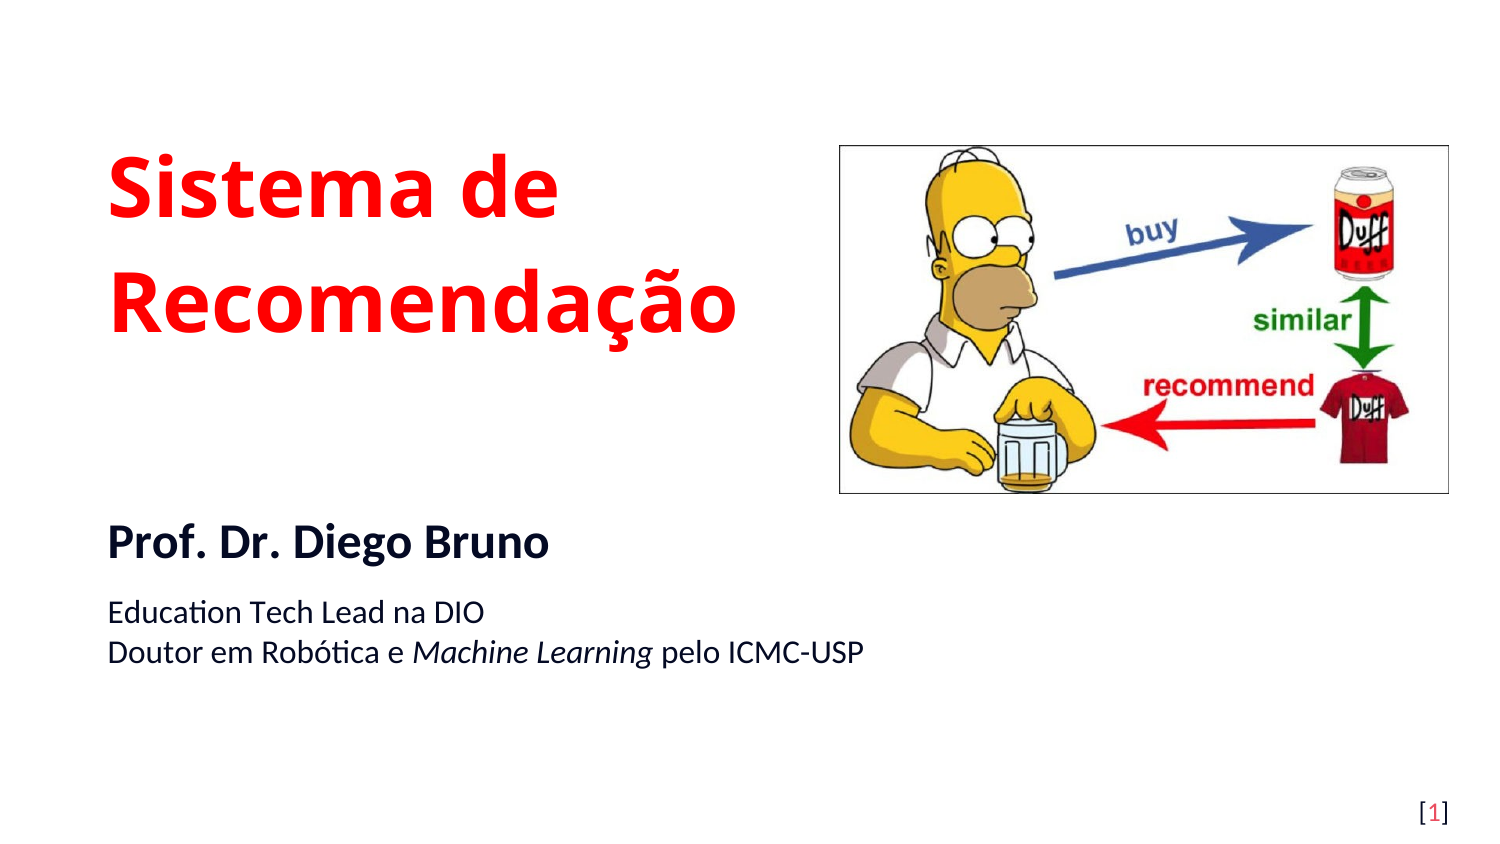

Sistema de
Recomendação
Prof. Dr. Diego Bruno
Education Tech Lead na DIO
Doutor em Robótica e Machine Learning pelo ICMC-USP